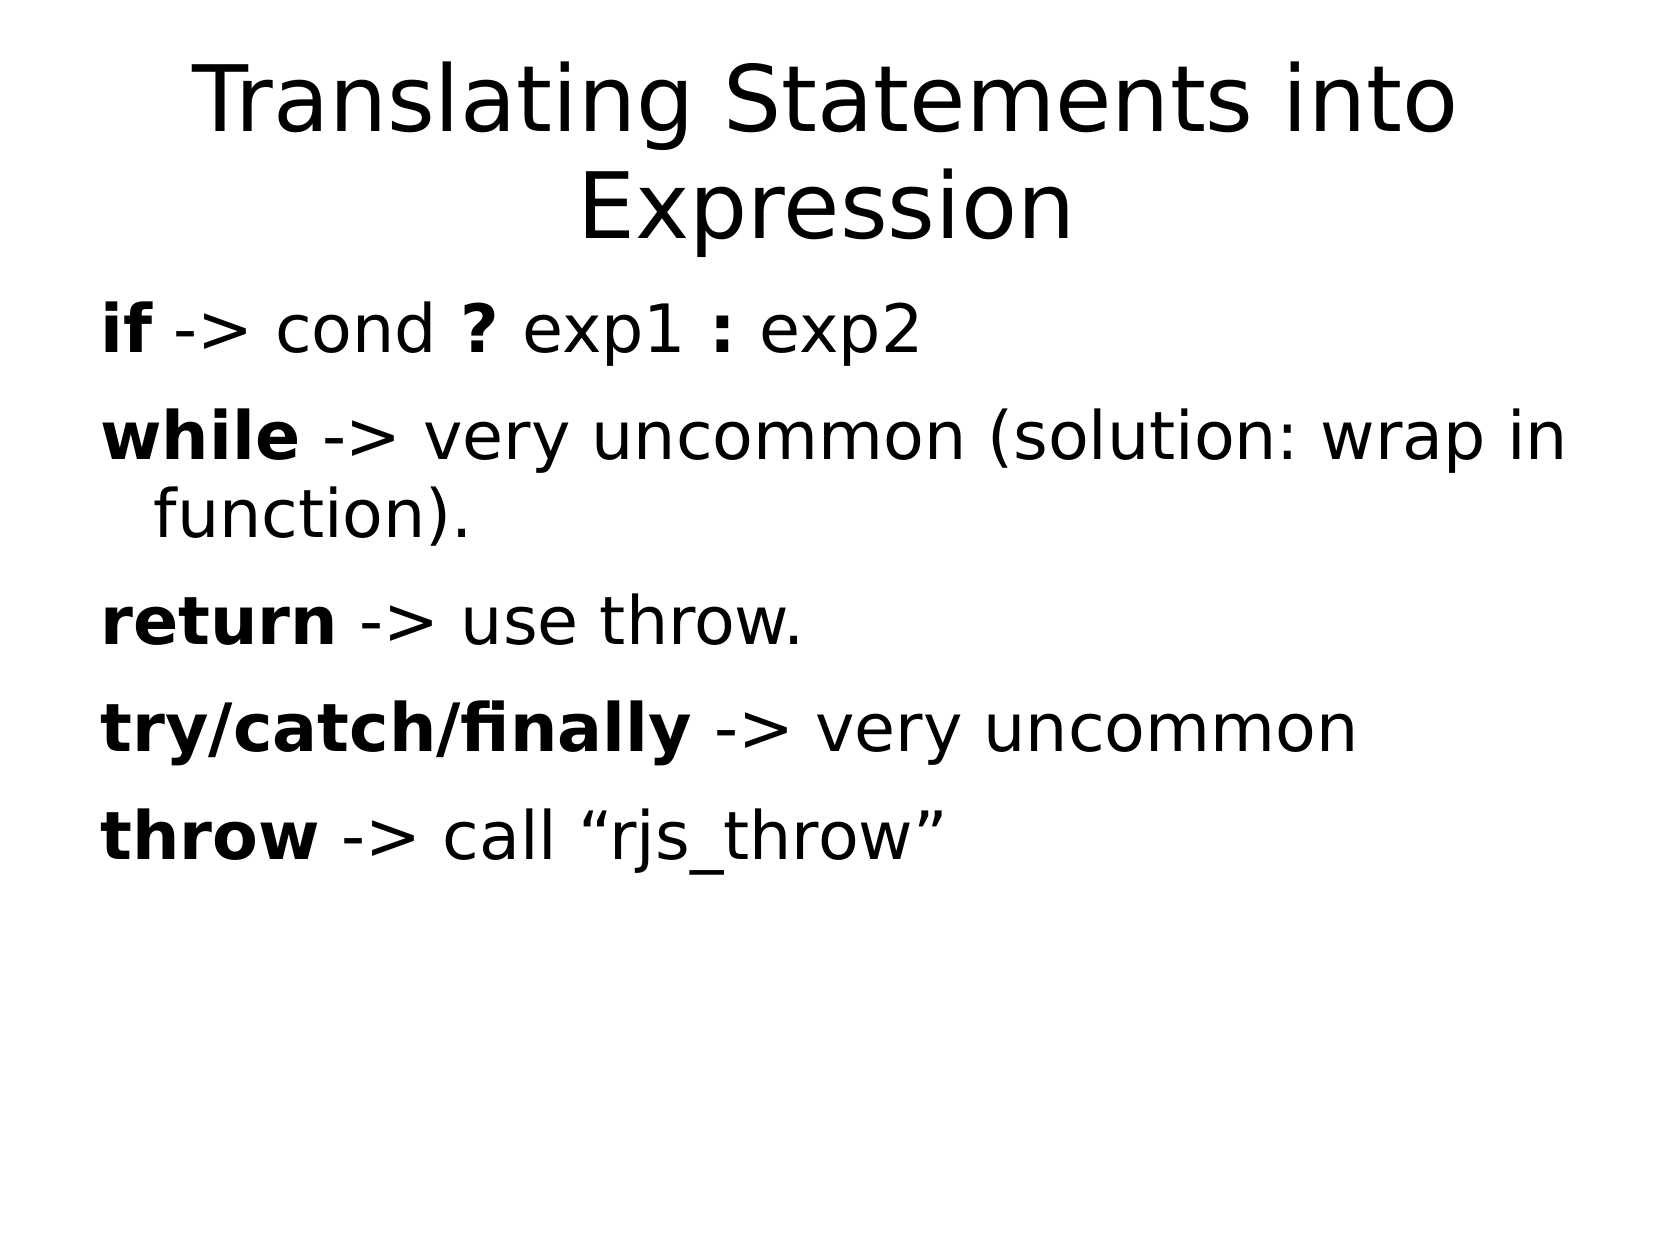

# Translating Statements into Expression
if -> cond ? exp1 : exp2
while -> very uncommon (solution: wrap in function).
return -> use throw.
try/catch/finally -> very uncommon
throw -> call “rjs_throw”